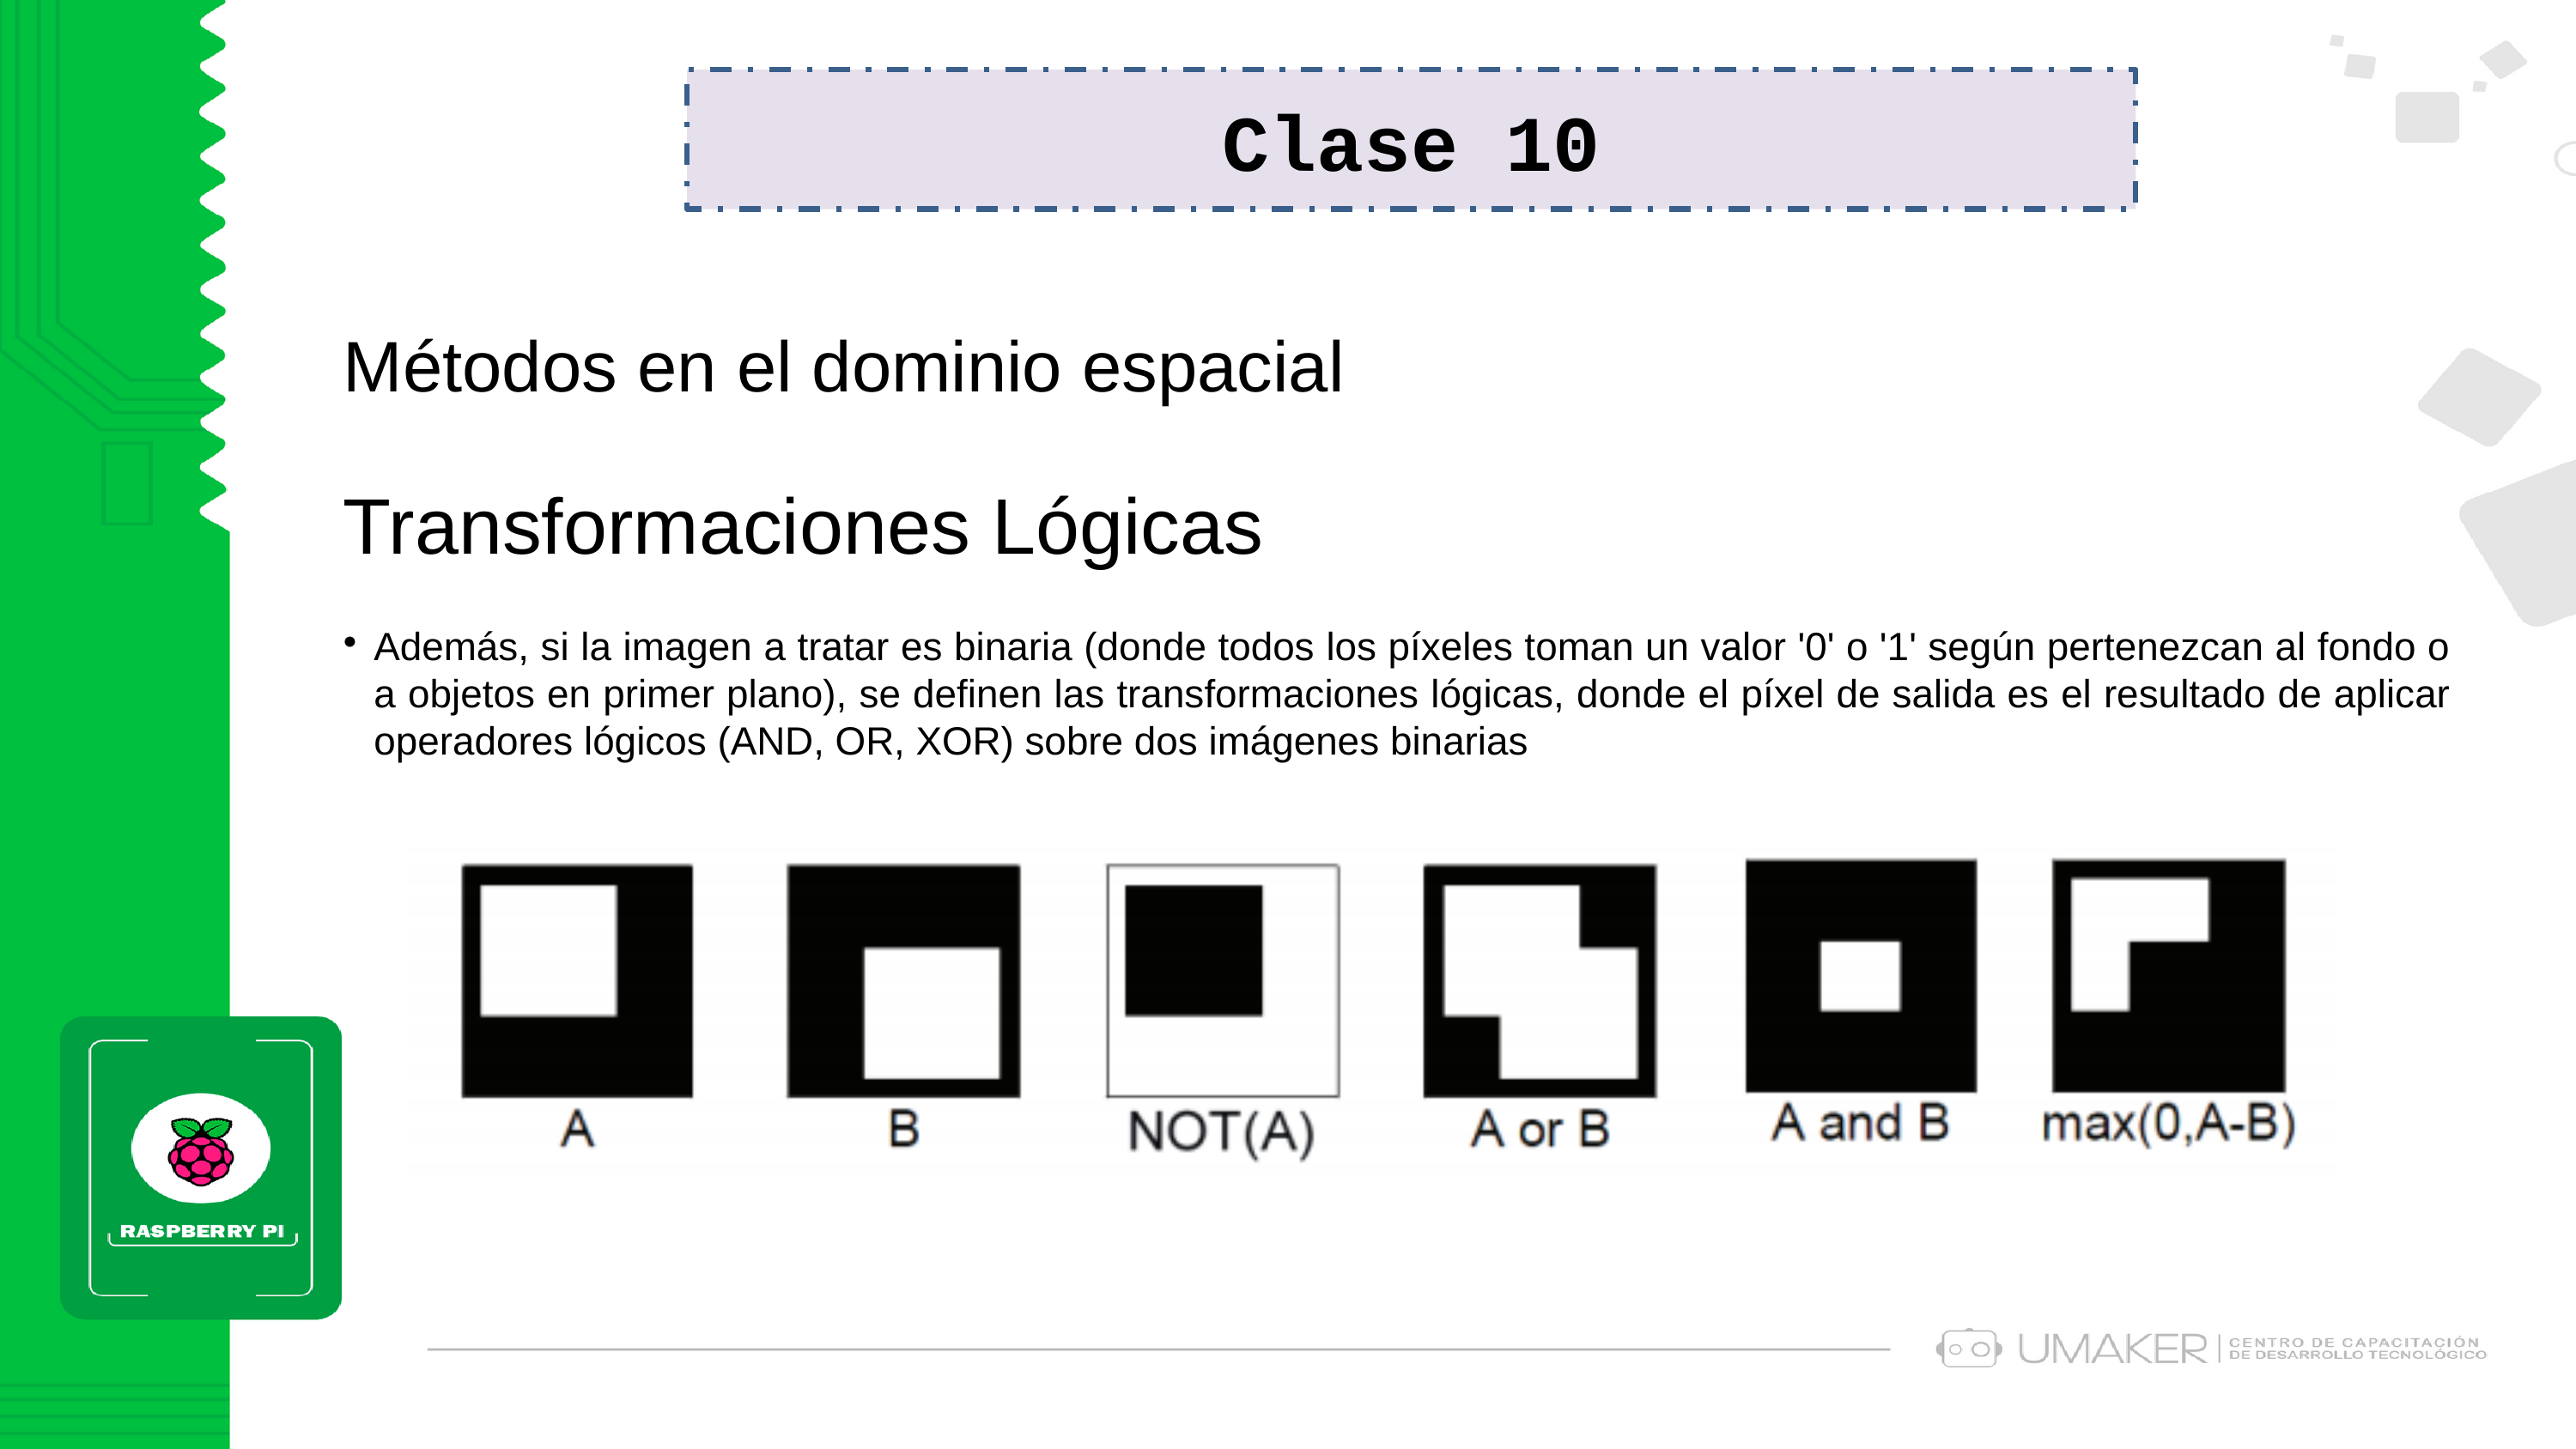

Clase 10
Métodos en el dominio espacial
Transformaciones Lógicas
Además, si la imagen a tratar es binaria (donde todos los píxeles toman un valor '0' o '1' según pertenezcan al fondo o a objetos en primer plano), se definen las transformaciones lógicas, donde el píxel de salida es el resultado de aplicar operadores lógicos (AND, OR, XOR) sobre dos imágenes binarias